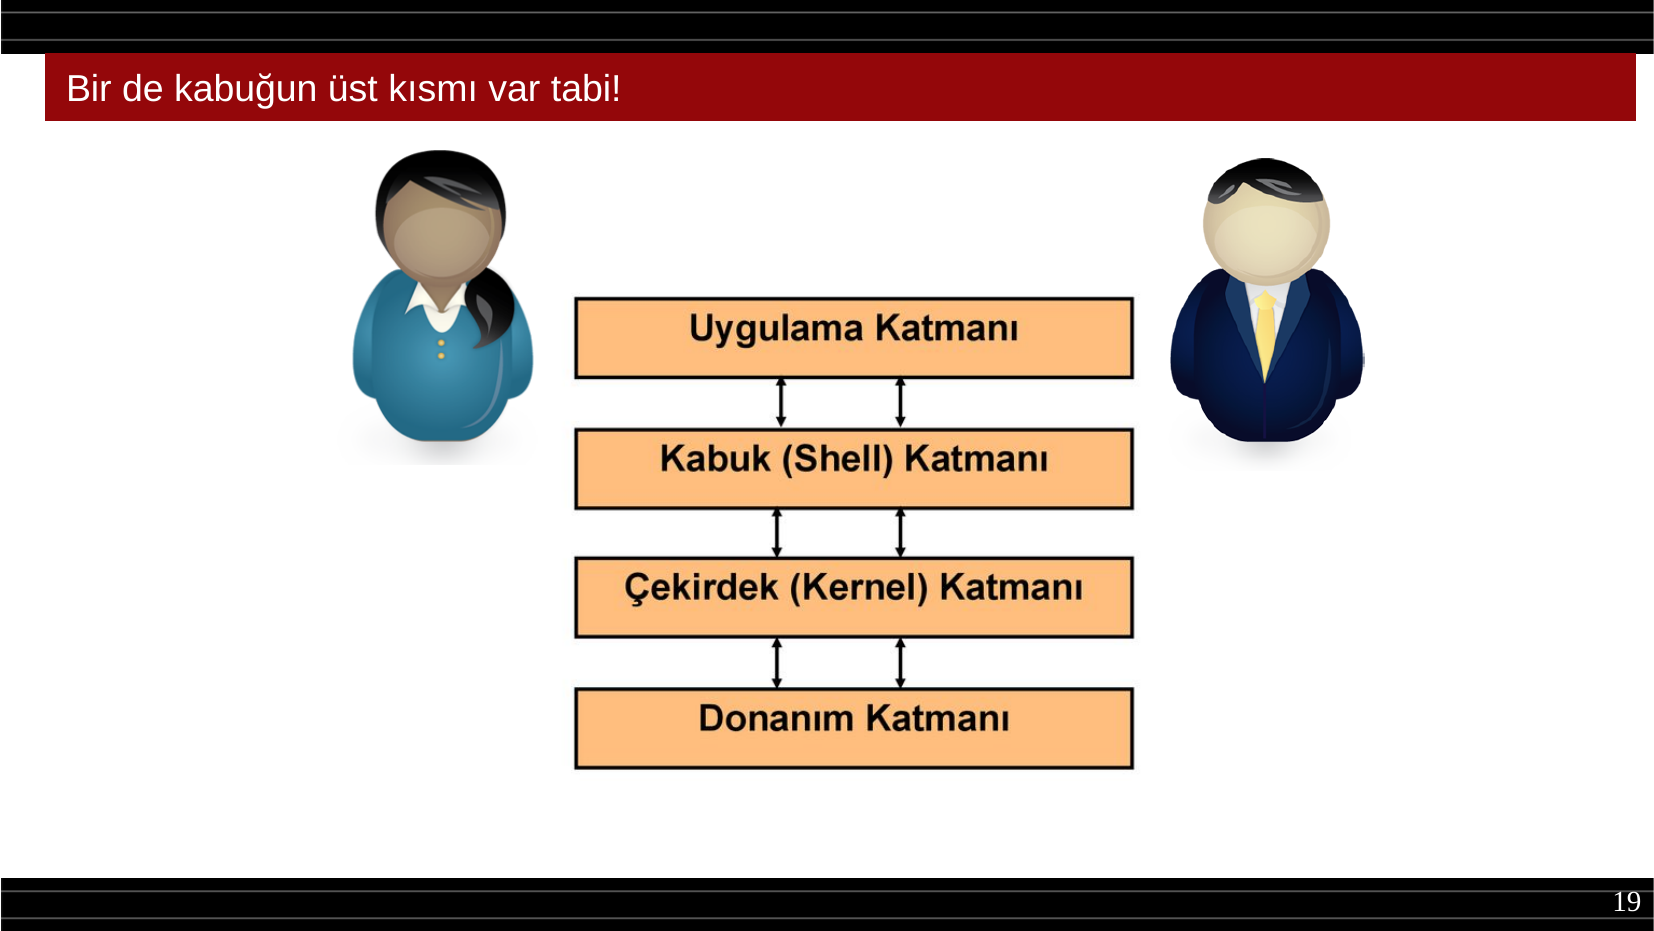

Bir de kabuğun üst kısmı var tabi!